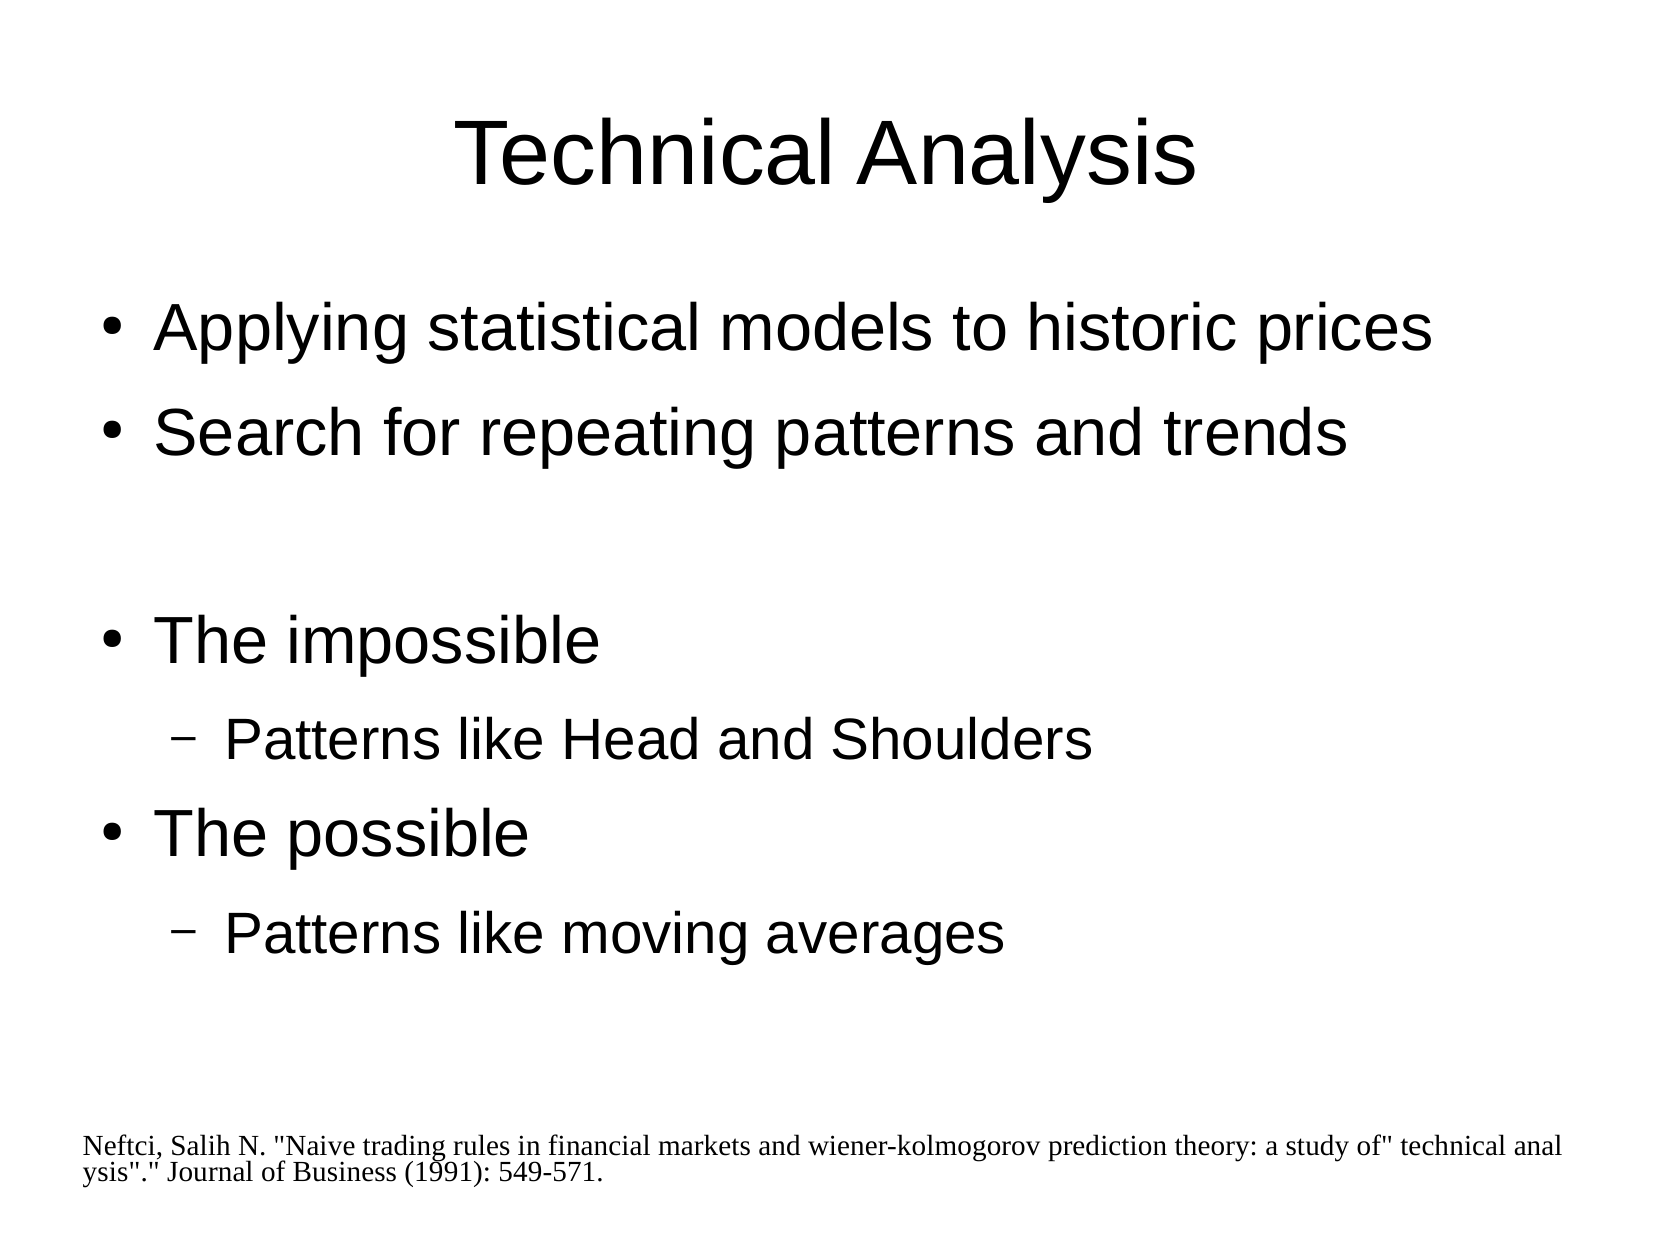

# Technical Analysis
Applying statistical models to historic prices
Search for repeating patterns and trends
The impossible
Patterns like Head and Shoulders
The possible
Patterns like moving averages
Neftci, Salih N. "Naive trading rules in financial markets and wiener-kolmogorov prediction theory: a study of" technical analysis"." Journal of Business (1991): 549-571.